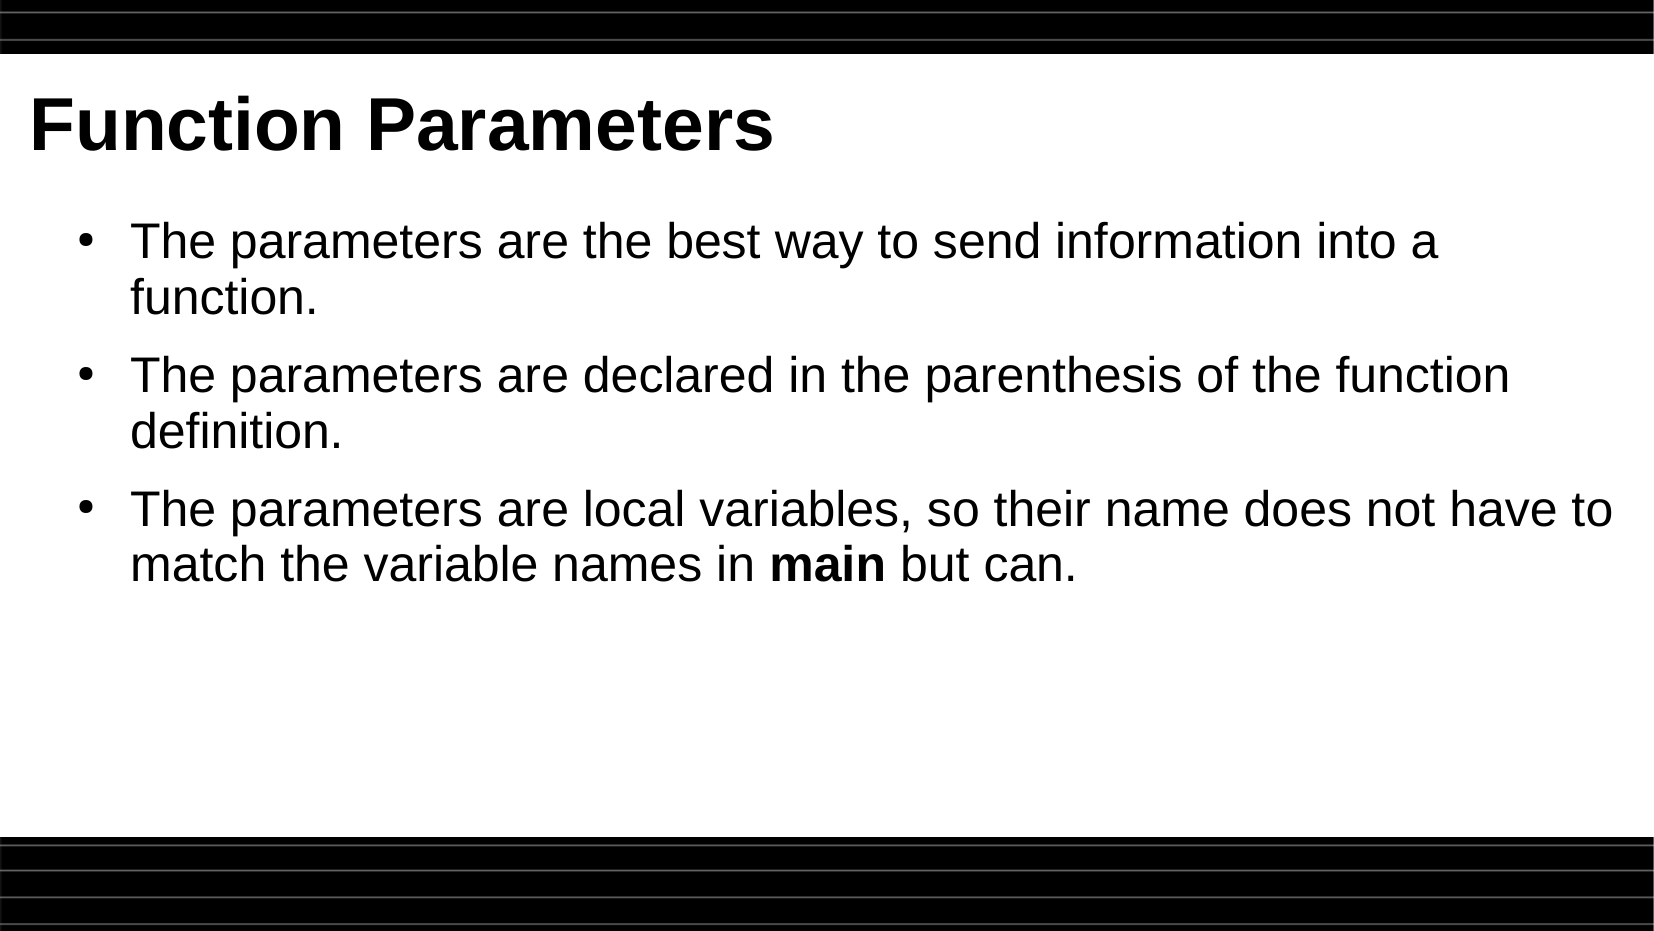

Function Parameters
# The parameters are the best way to send information into a function.
The parameters are declared in the parenthesis of the function definition.
The parameters are local variables, so their name does not have to match the variable names in main but can.